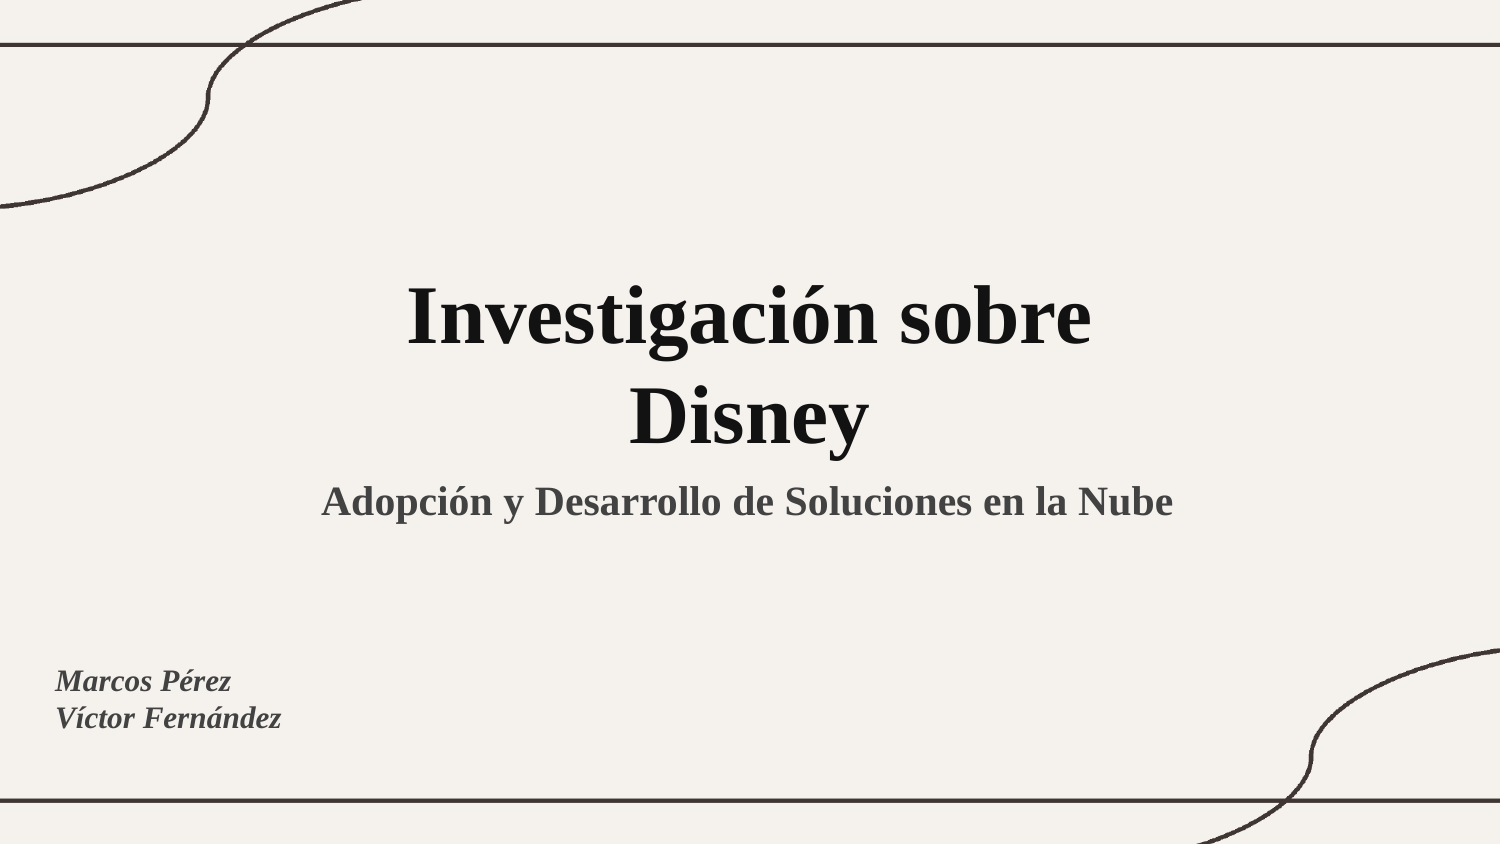

Investigación sobre Disney
Adopción y Desarrollo de Soluciones en la Nube
Marcos Pérez
Víctor Fernández